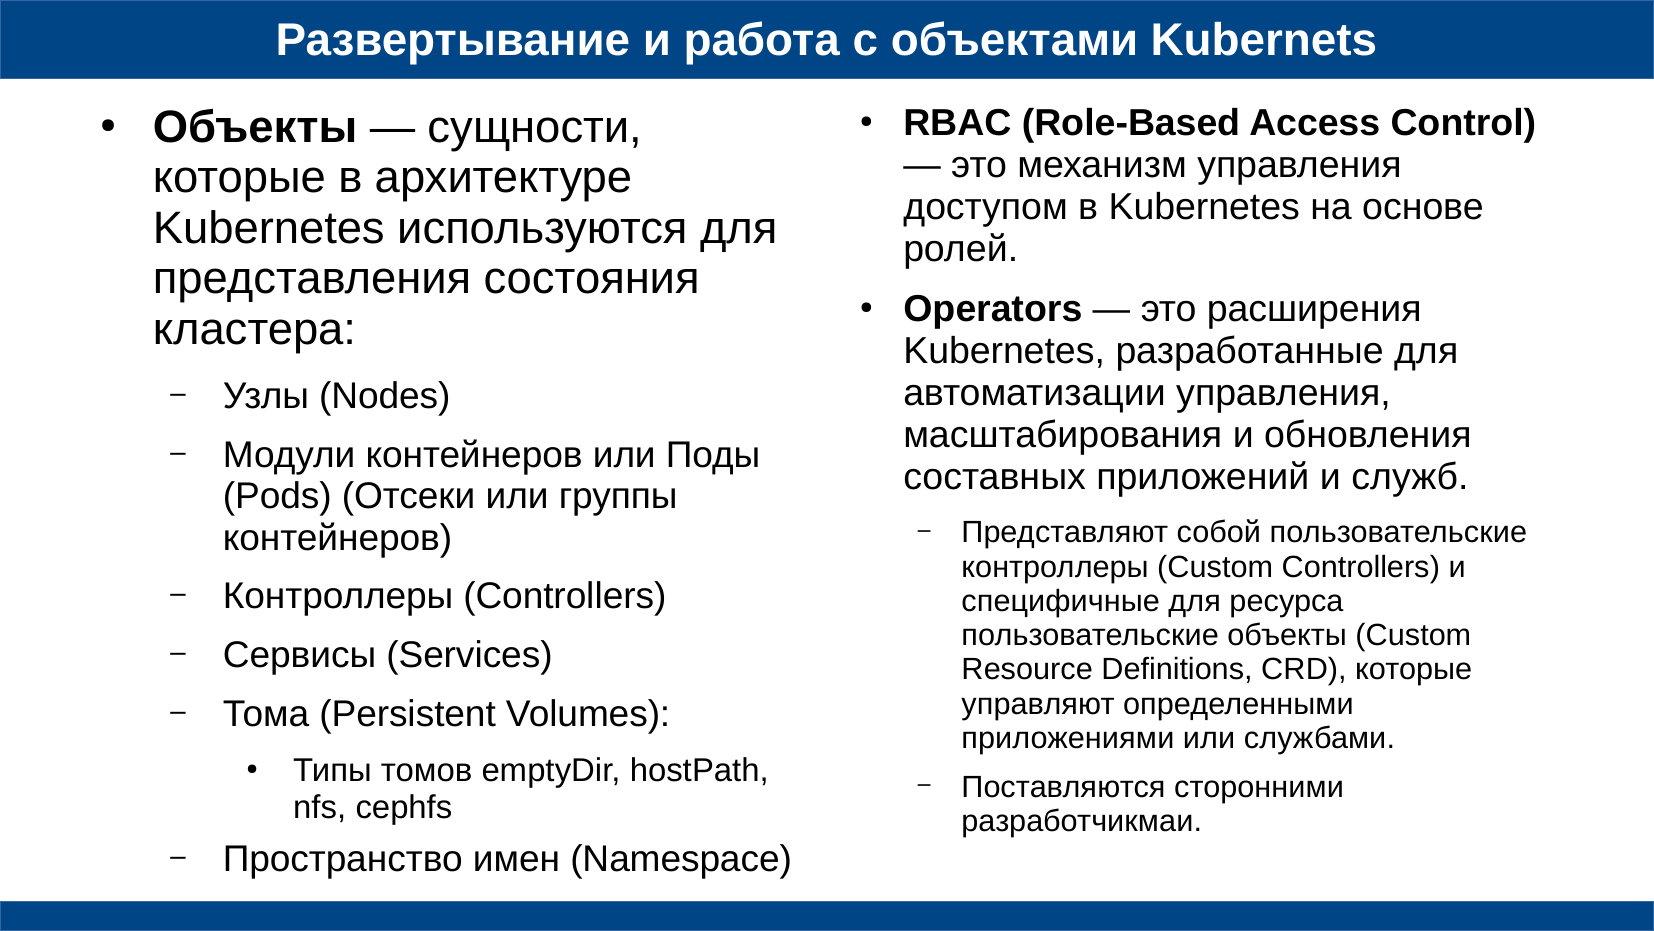

# Развертывание и работа с объектами Kubernets
Объекты — сущности, которые в архитектуре Kubernetes используются для представления состояния кластера:
Узлы (Nodes)
Модули контейнеров или Поды (Pods) (Отсеки или группы контейнеров)
Контроллеры (Controllers)
Сервисы (Services)
Тома (Persistent Volumes):
Типы томов emptyDir, hostPath, nfs, cephfs
Пространство имен (Namespace)
RBAC (Role-Based Access Control) — это механизм управления доступом в Kubernetes на основе ролей.
Operators — это расширения Kubernetes, разработанные для автоматизации управления, масштабирования и обновления составных приложений и служб.
Представляют собой пользовательские контроллеры (Custom Controllers) и специфичные для ресурса пользовательские объекты (Custom Resource Definitions, CRD), которые управляют определенными приложениями или службами.
Поставляются сторонними разработчикмаи.